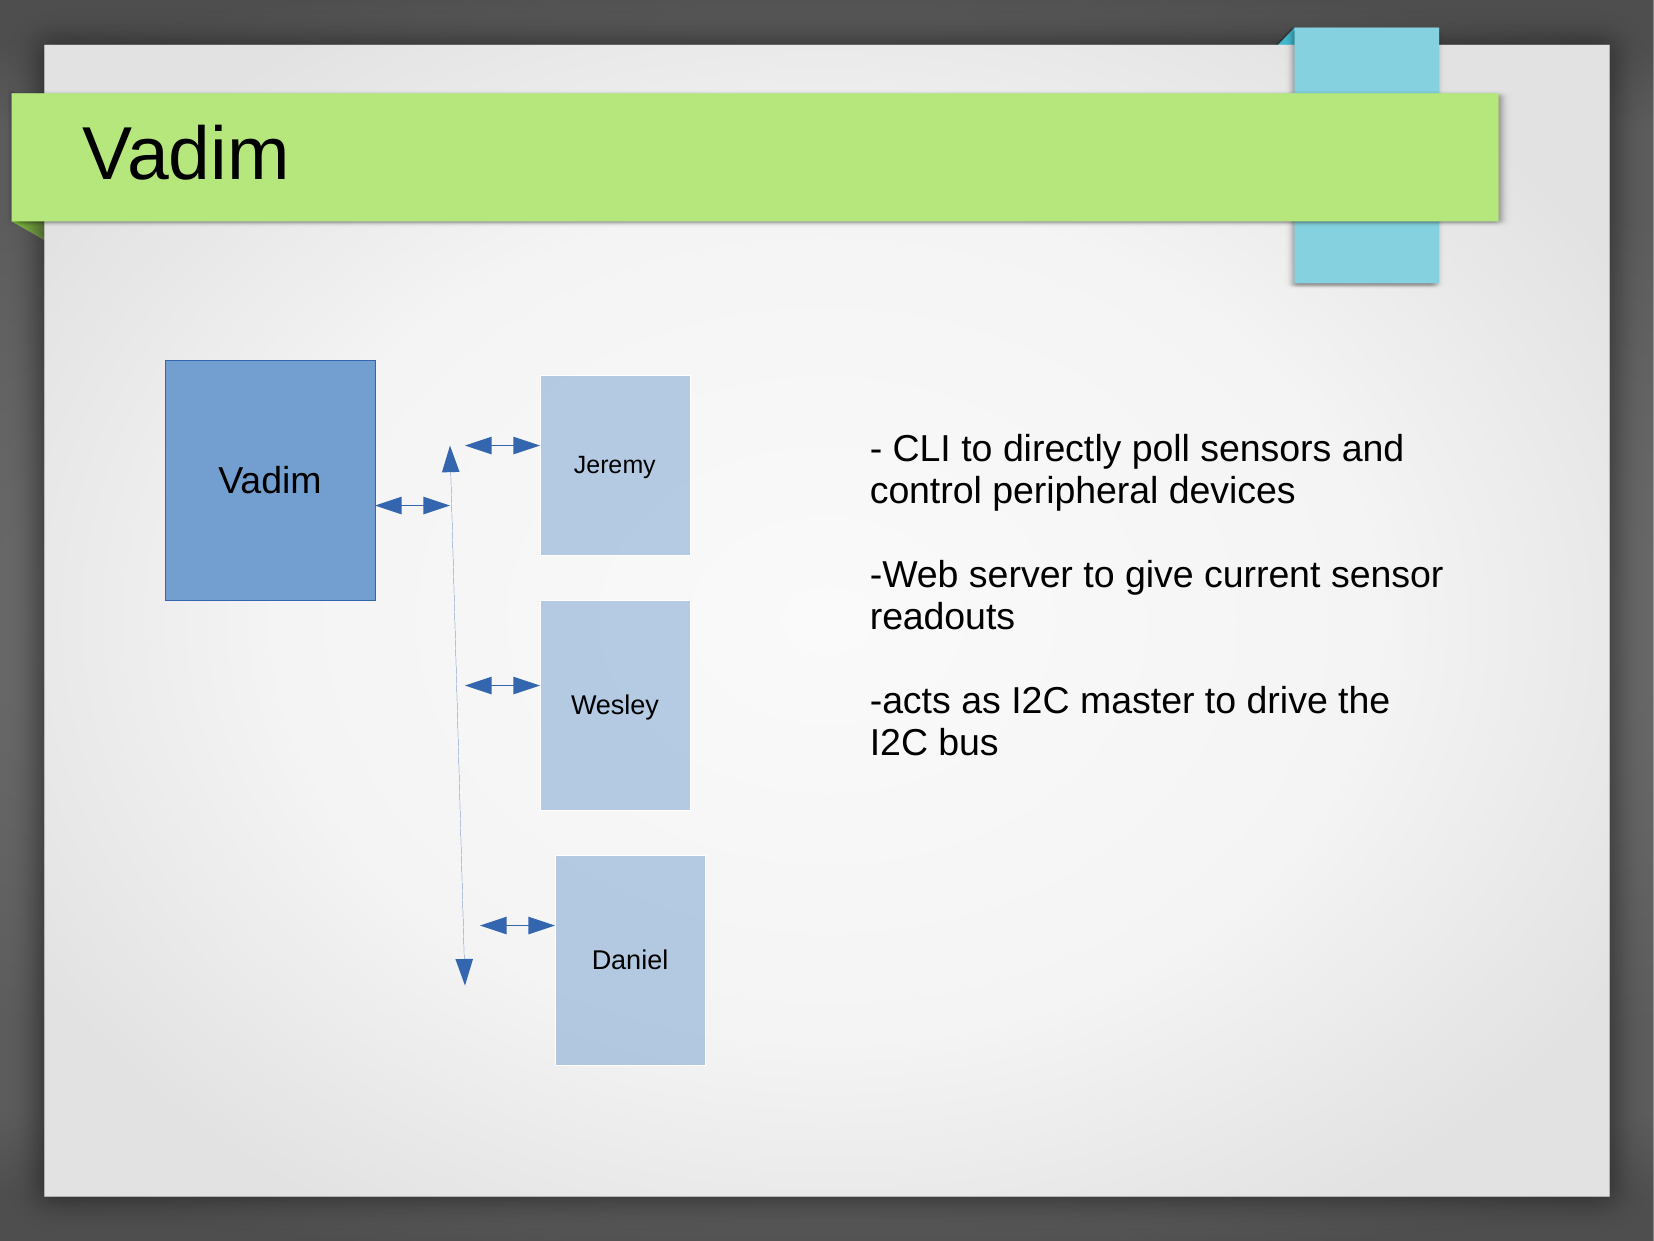

# Vadim
Vadim
Jeremy
- CLI to directly poll sensors and control peripheral devices
-Web server to give current sensor readouts
-acts as I2C master to drive the I2C bus
Wesley
Daniel